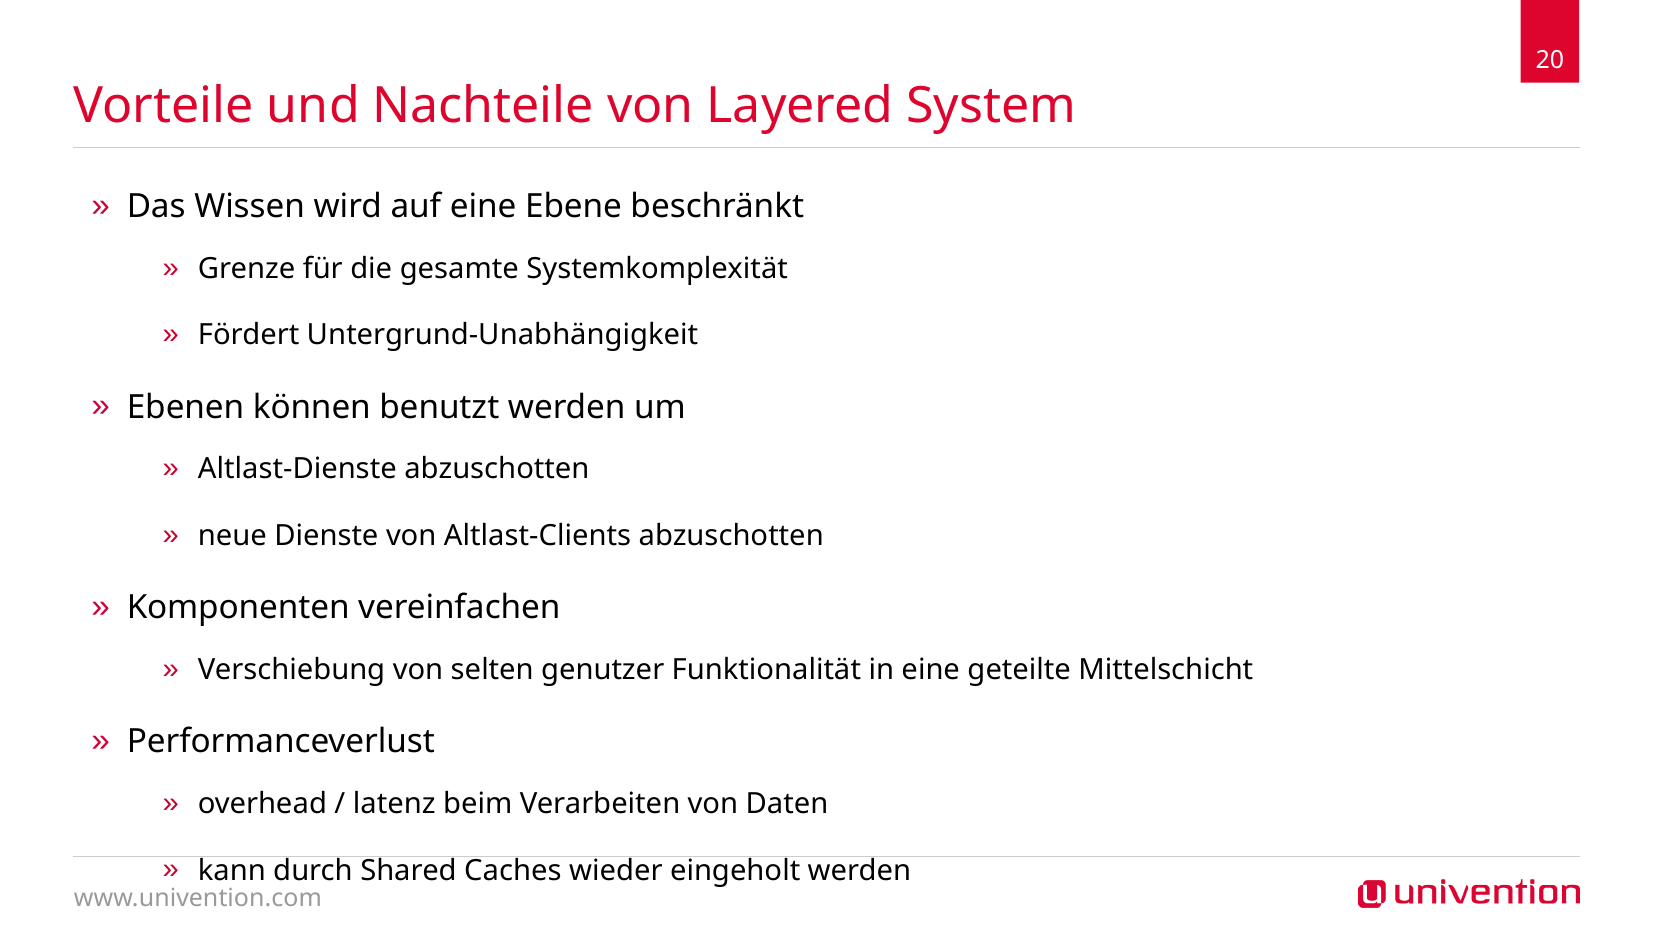

# Vorteile und Nachteile von Layered System
Das Wissen wird auf eine Ebene beschränkt
Grenze für die gesamte Systemkomplexität
Fördert Untergrund-Unabhängigkeit
Ebenen können benutzt werden um
Altlast-Dienste abzuschotten
neue Dienste von Altlast-Clients abzuschotten
Komponenten vereinfachen
Verschiebung von selten genutzer Funktionalität in eine geteilte Mittelschicht
Performanceverlust
overhead / latenz beim Verarbeiten von Daten
kann durch Shared Caches wieder eingeholt werden